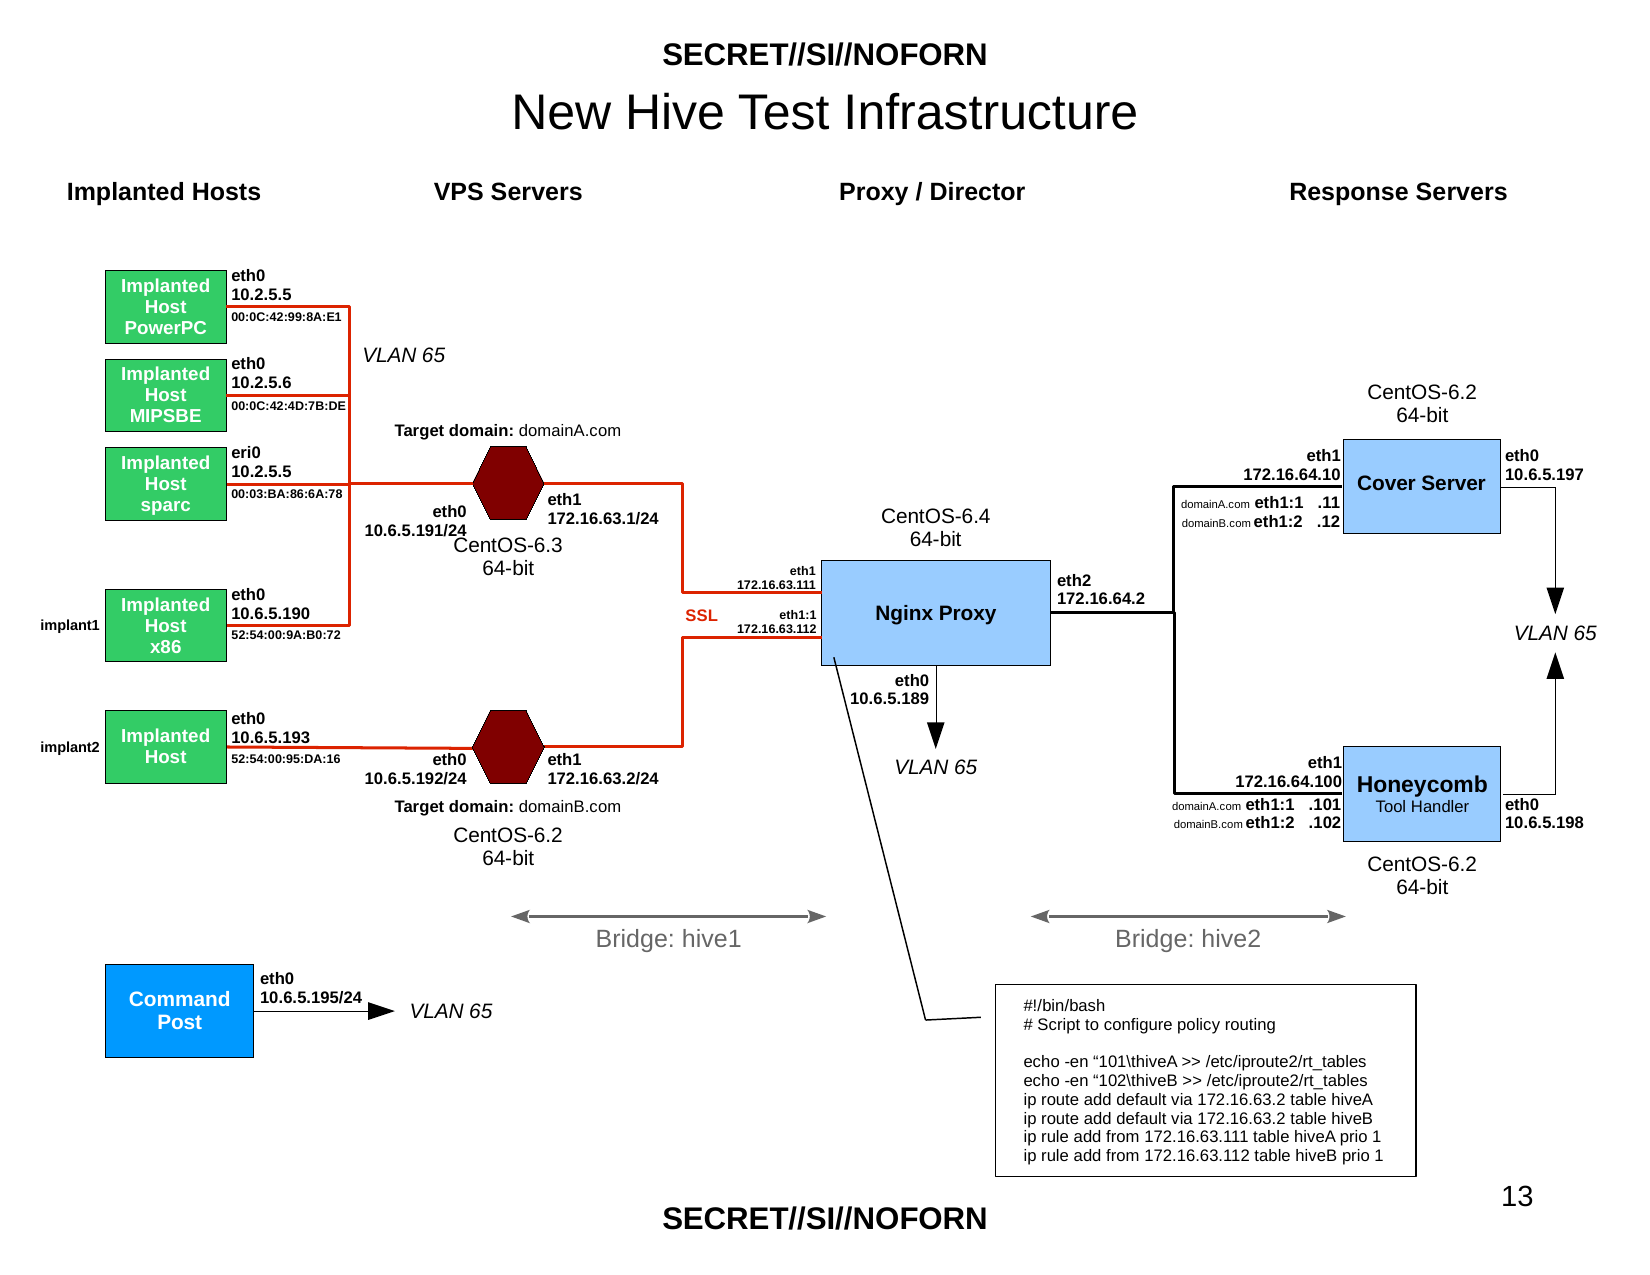

SECRET//SI//NOFORN
# New Hive Test Infrastructure
VPS Servers
Implanted Hosts
Proxy / Director
Response Servers
eth0
10.2.5.5
Implanted
Host
PowerPC
00:0C:42:99:8A:E1
VLAN 65
eth0
10.2.5.6
Implanted
Host
MIPSBE
CentOS-6.2
64-bit
00:0C:42:4D:7B:DE
Target domain: domainA.com
eri0
10.2.5.5
eth1
172.16.64.10
eth0
10.6.5.197
Cover Server
Implanted
Host
sparc
00:03:BA:86:6A:78
eth1
172.16.63.1/24
domainA.com eth1:1 .11
domainB.com eth1:2 .12
eth0
10.6.5.191/24
CentOS-6.4
64-bit
CentOS-6.3
64-bit
eth1
172.16.63.111
Nginx Proxy
eth2
172.16.64.2
eth0
10.6.5.190
Implanted
Host
x86
SSL
eth1:1
172.16.63.112
implant1
VLAN 65
52:54:00:9A:B0:72
eth0
10.6.5.189
eth0
10.6.5.193
Implanted
Host
implant2
eth0
10.6.5.192/24
eth1
172.16.63.2/24
52:54:00:95:DA:16
eth1
172.16.64.100
Honeycomb
Tool Handler
VLAN 65
domainA.com eth1:1 .101
domainB.com eth1:2 .102
eth0
10.6.5.198
Target domain: domainB.com
CentOS-6.2
64-bit
CentOS-6.2
64-bit
Bridge: hive1
Bridge: hive2
eth0
10.6.5.195/24
Command
Post
#!/bin/bash
# Script to configure policy routing
echo -en “101\thiveA >> /etc/iproute2/rt_tables
echo -en “102\thiveB >> /etc/iproute2/rt_tables
ip route add default via 172.16.63.2 table hiveA
ip route add default via 172.16.63.2 table hiveB
ip rule add from 172.16.63.111 table hiveA prio 1
ip rule add from 172.16.63.112 table hiveB prio 1
VLAN 65
13
SECRET//SI//NOFORN